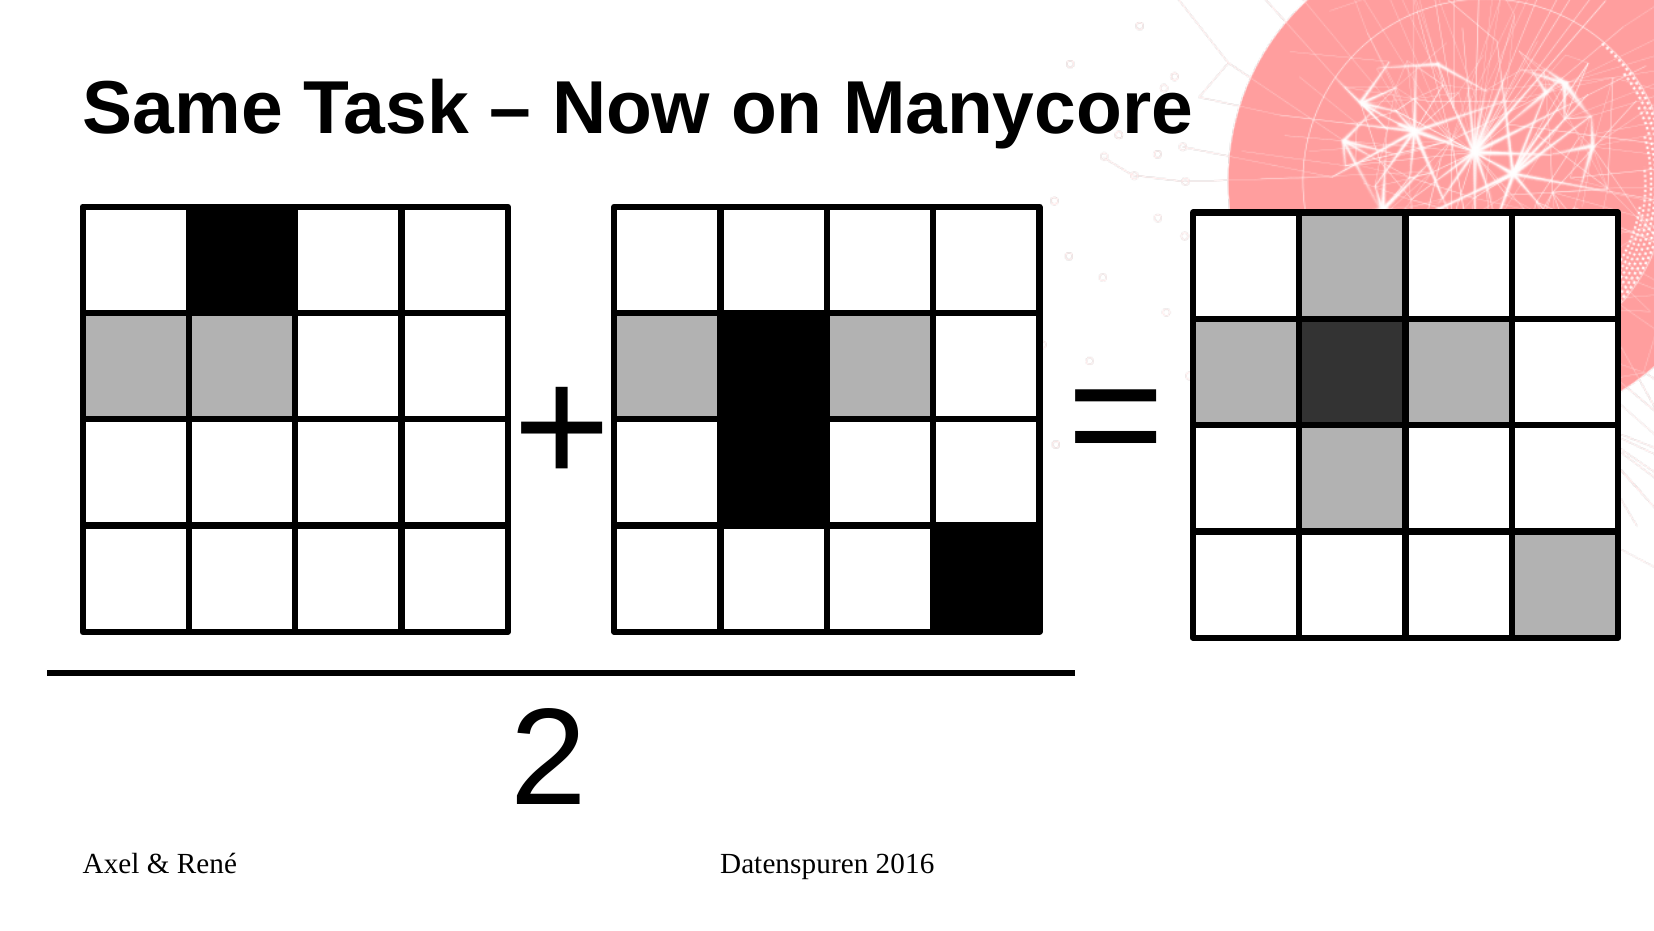

# Same Task – Now on Manycore
 =
+
2